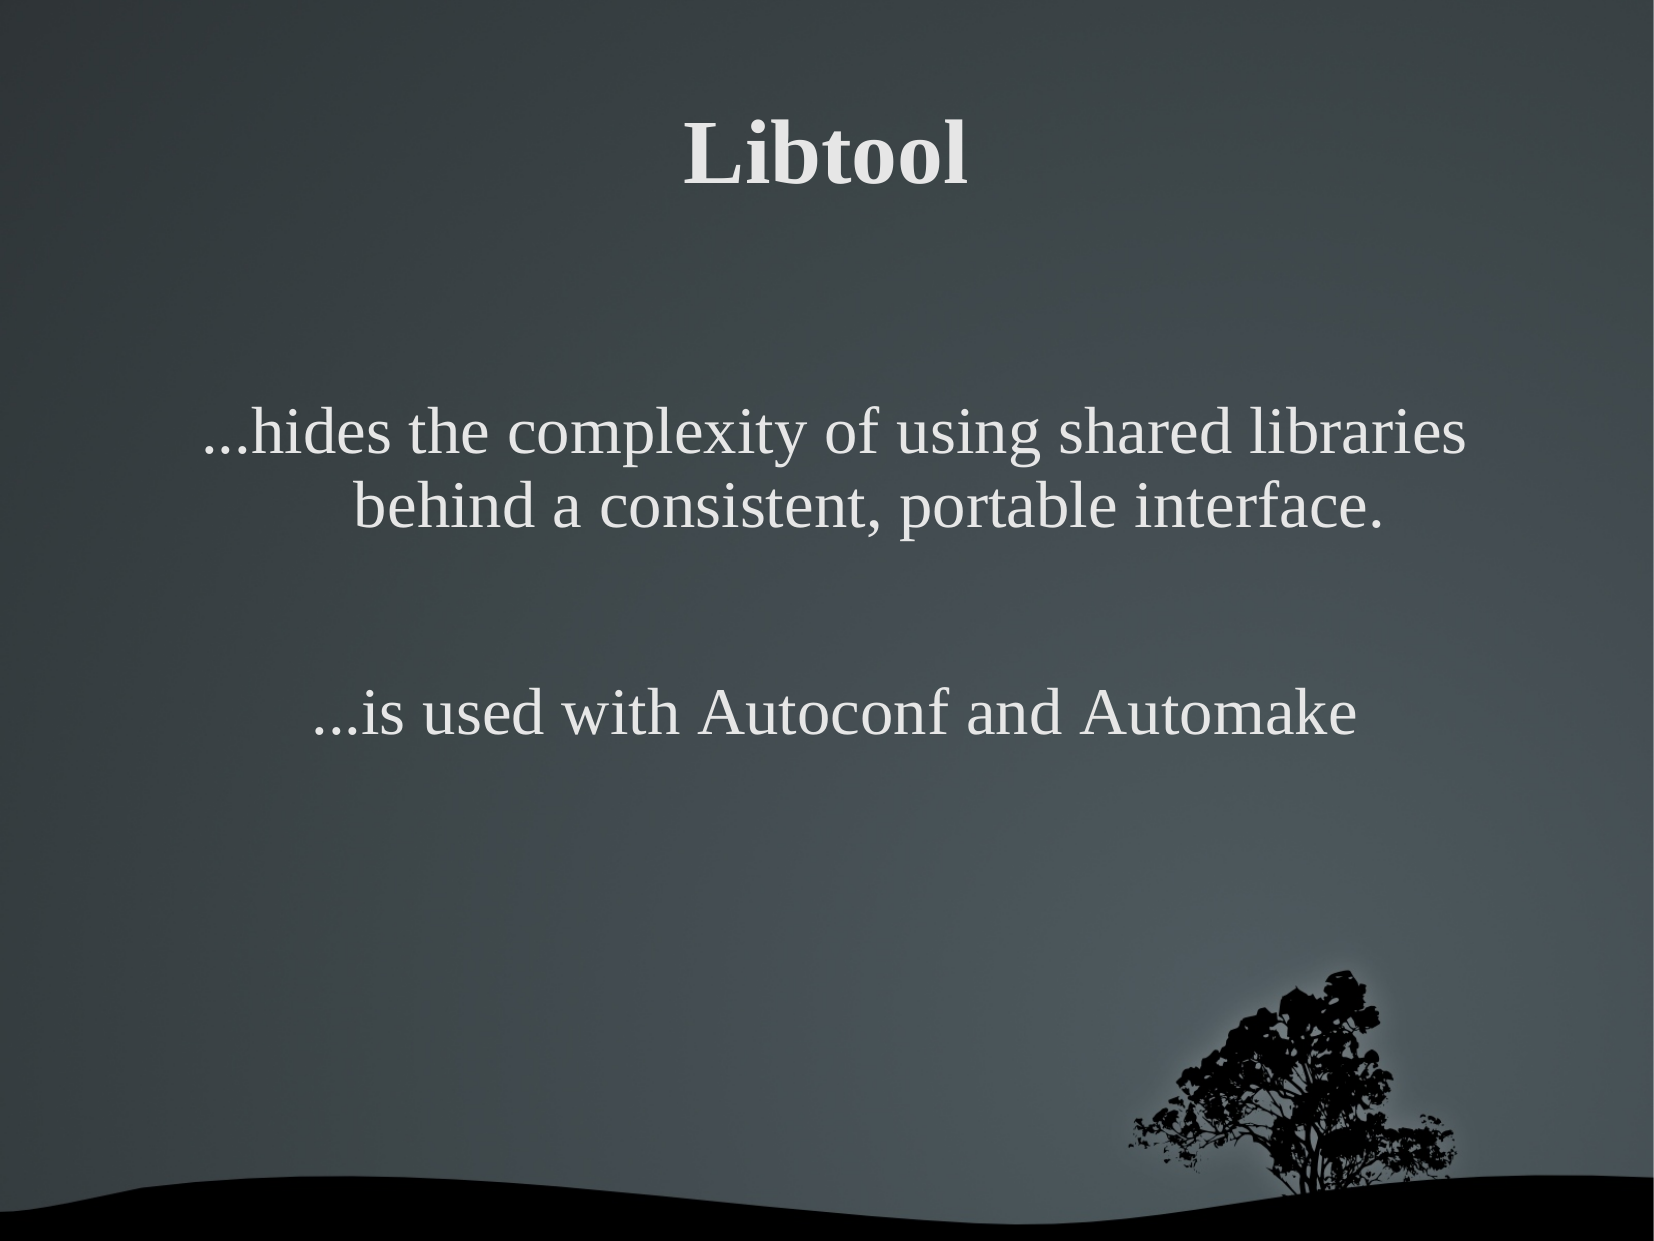

# Libtool
...hides the complexity of using shared libraries
 behind a consistent, portable interface.
...is used with Autoconf and Automake